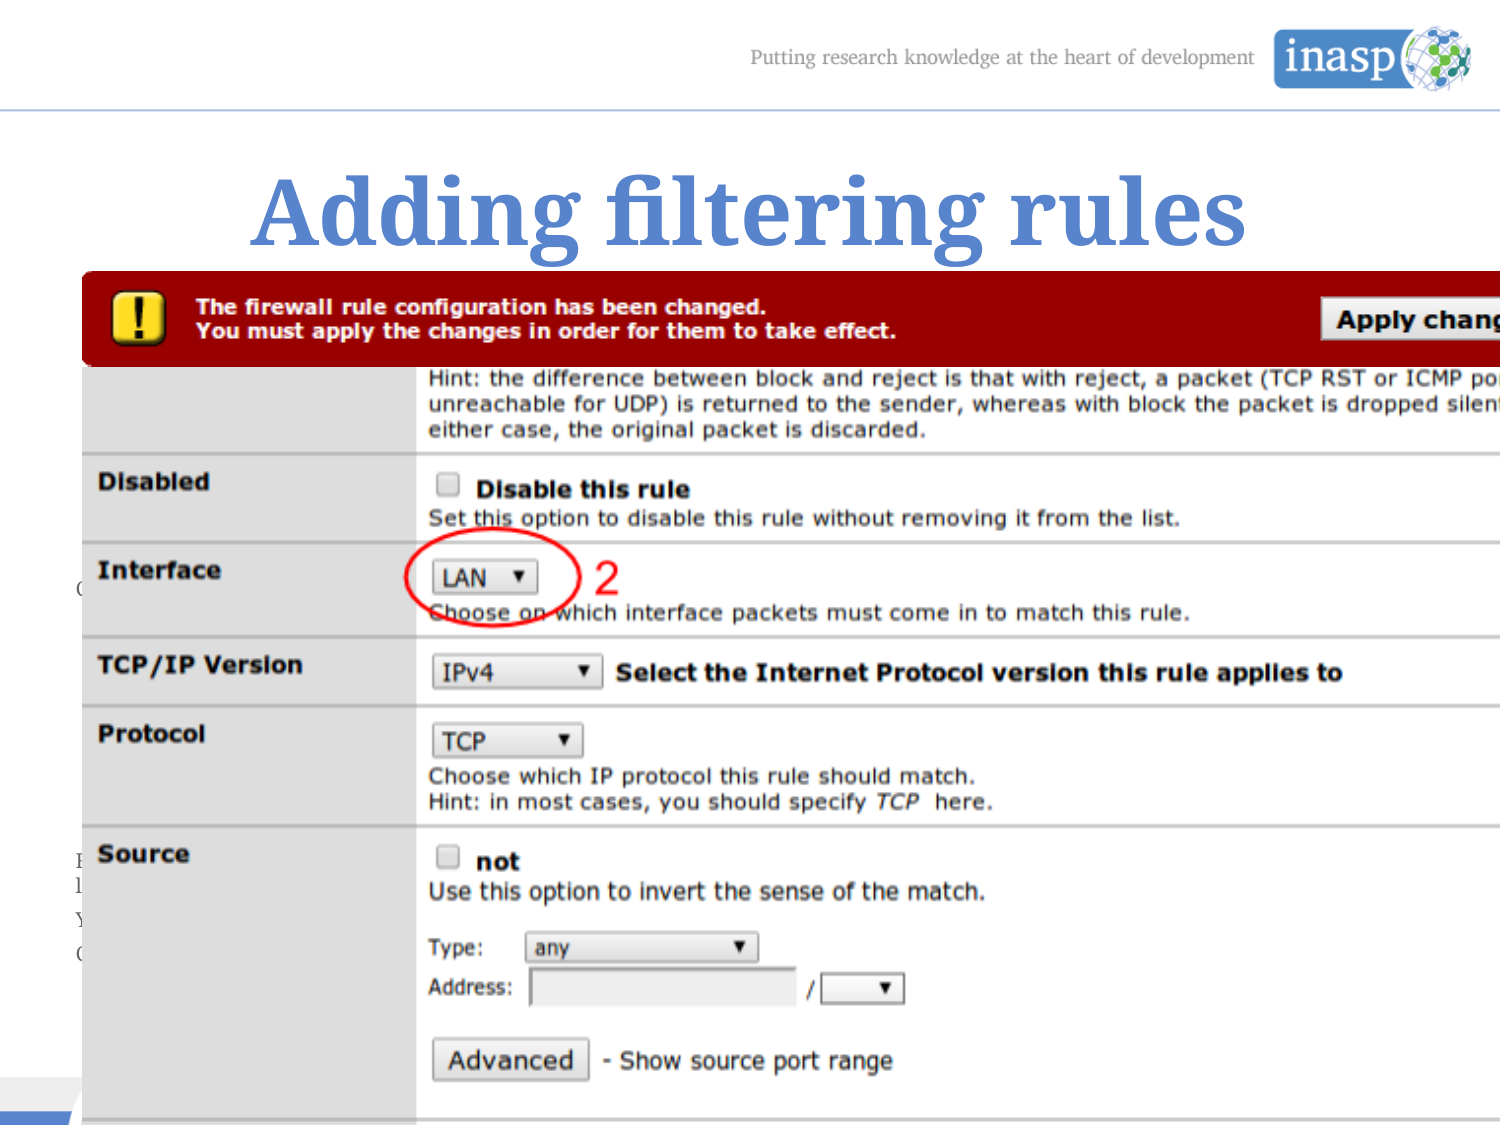

# Adding filtering rules
Click on the Add Rule button.
For Action choose Pass. (should be the default).
For Interface choose LAN (should already be set to this).
For Destination port range choose HTTP.
For Description enter Place web traffic into http queue.
For Ackqueue/Queue click on the Advanced button, and choose none/http. * This is backwards for some bizarre reason. You probably always want to specify the queue and not the ackqueue).
Click on the Save button.
Create another rule to filter UDP traffic into the VoIP queue:
Click on the Add Rule button.
For Action choose Pass. (should be the default).
For Interface choose LAN (should already be set to this).
For Protocol choose UDP.
For Description enter Place UDP into VoIP queue.
For Ackqueue/Queue click on the Advanced button, and choose none/voip.
Click on the Save button.
Finally, create a very similar rule to place ICMP traffic (pings) into the VoIP queue. This allows us to measure VoIP latency and packet loss using the ping command.
You should see a prompt to apply changes to the firewall rules:
Click on the Apply changes button.